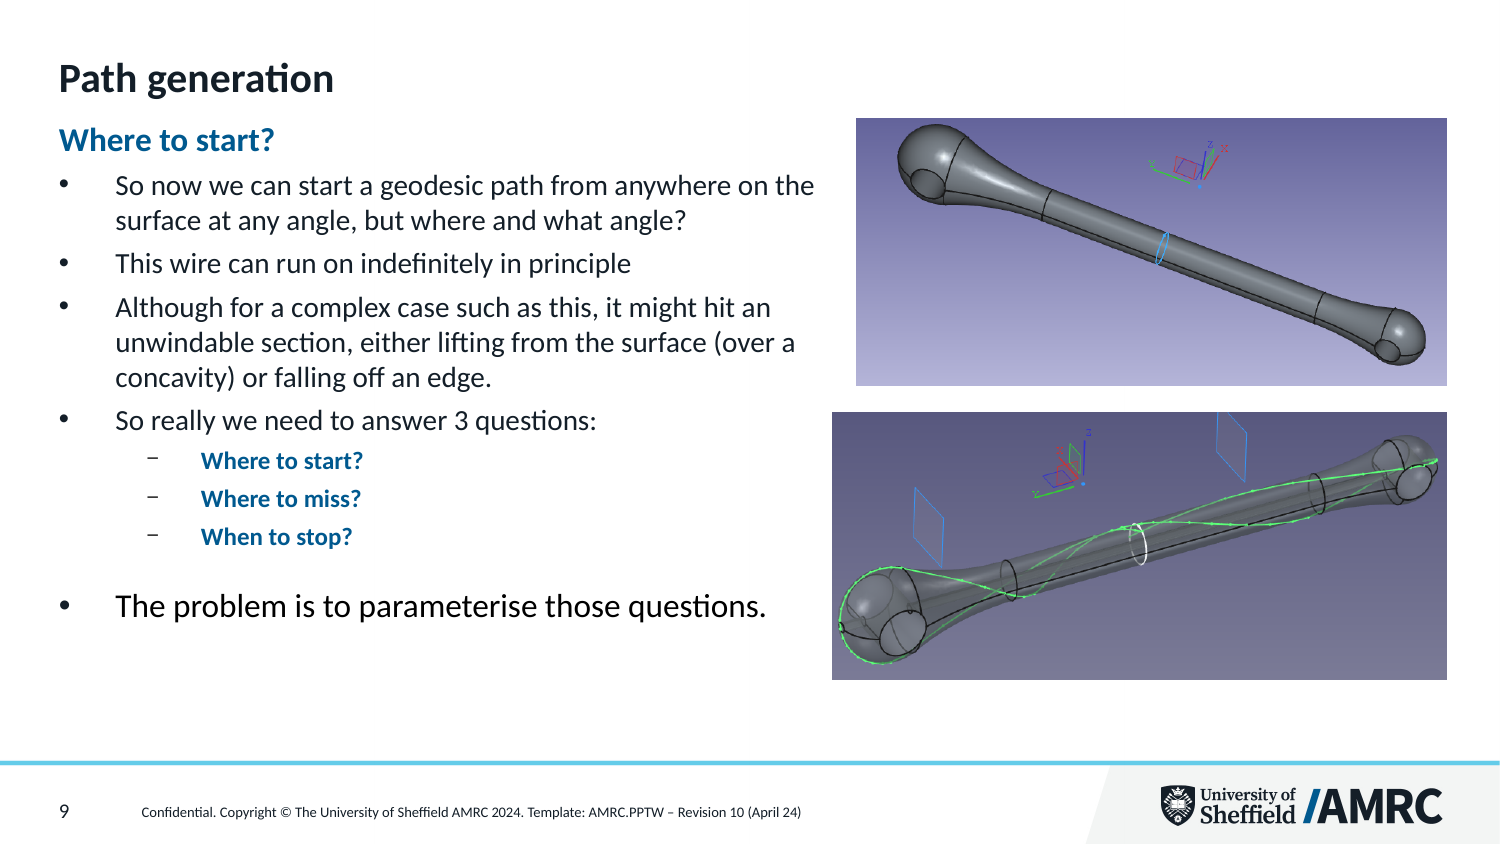

# Path generation
Where to start?
So now we can start a geodesic path from anywhere on the surface at any angle, but where and what angle?
This wire can run on indefinitely in principle
Although for a complex case such as this, it might hit an unwindable section, either lifting from the surface (over a concavity) or falling off an edge.
So really we need to answer 3 questions:
Where to start?
Where to miss?
When to stop?
The problem is to parameterise those questions.
9